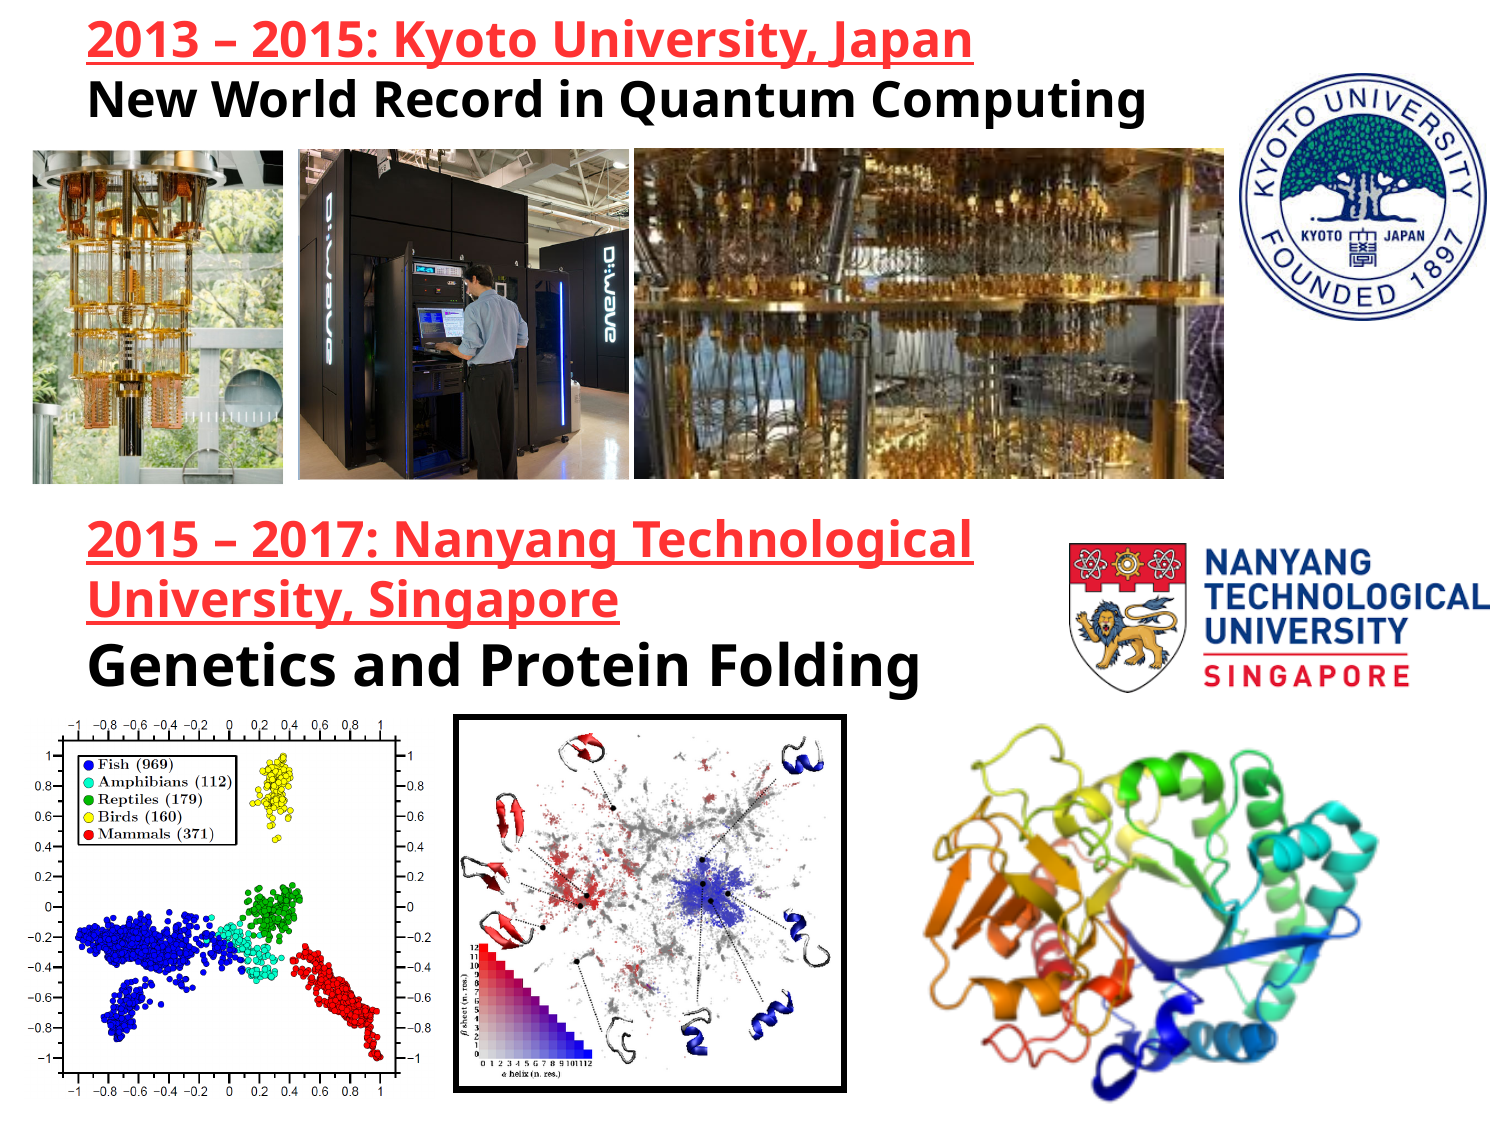

2013 – 2015: Kyoto University, Japan
New World Record in Quantum Computing
2015 – 2017: Nanyang Technological
University, Singapore
Genetics and Protein Folding
#